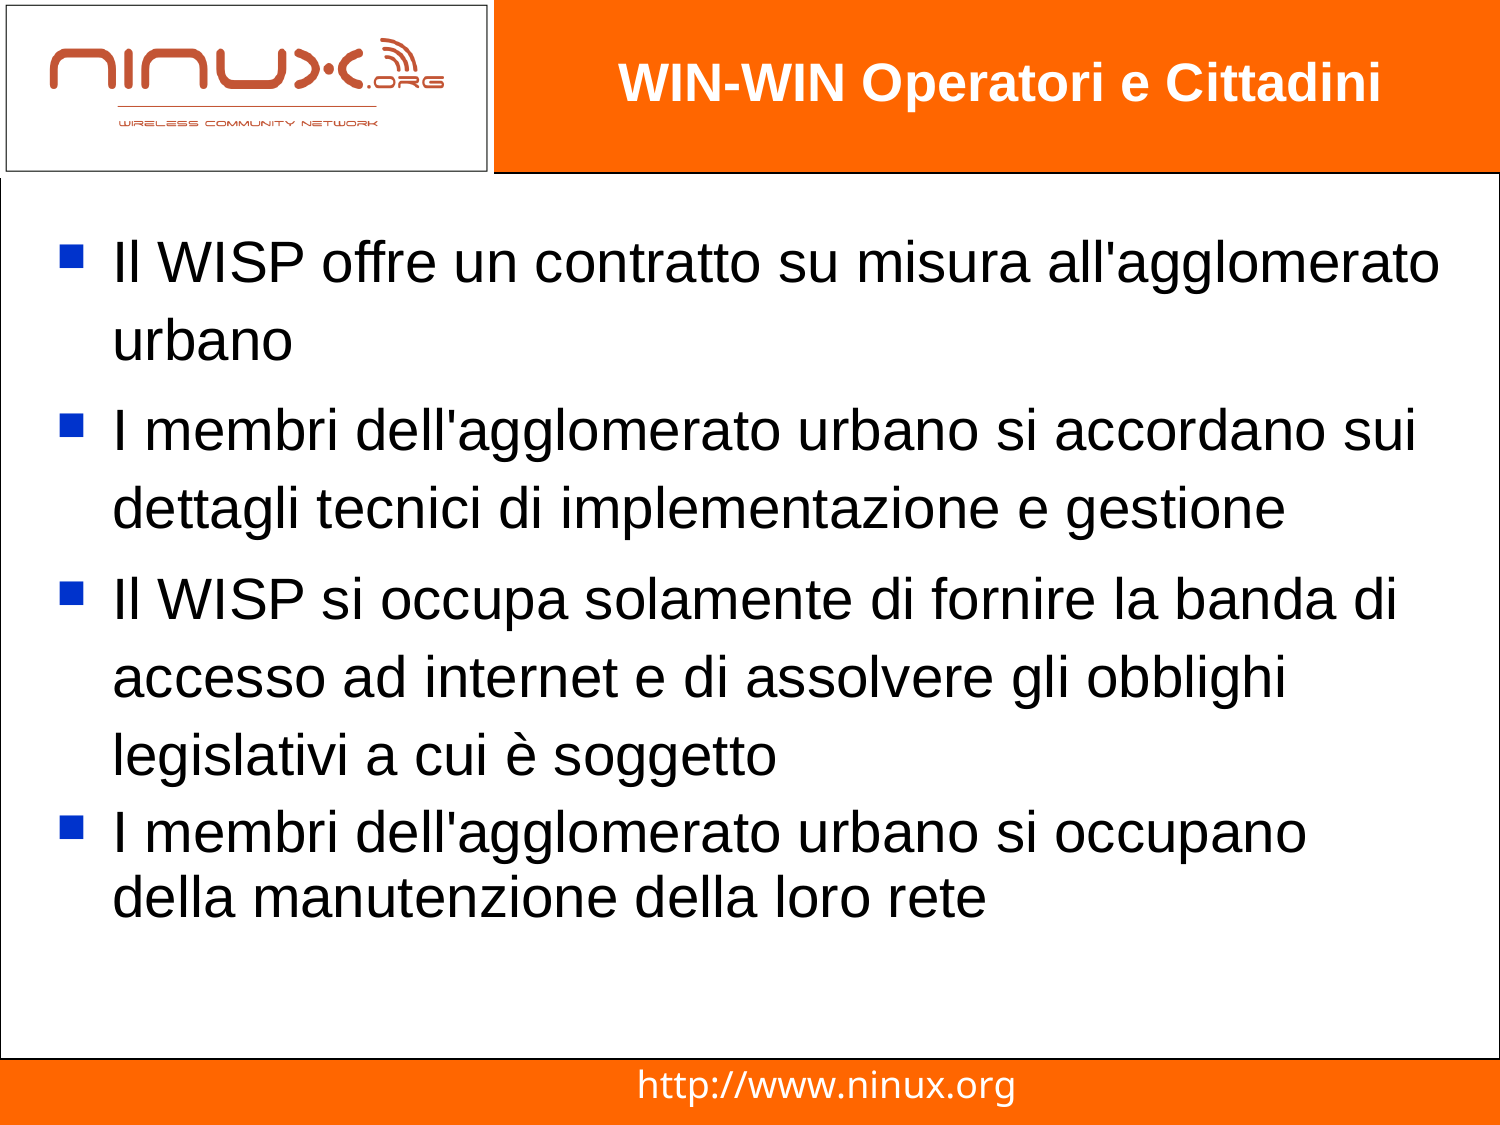

WIN-WIN Operatori e Cittadini
# Il WISP offre un contratto su misura all'agglomerato urbano
I membri dell'agglomerato urbano si accordano sui dettagli tecnici di implementazione e gestione
Il WISP si occupa solamente di fornire la banda di accesso ad internet e di assolvere gli obblighi legislativi a cui è soggetto
I membri dell'agglomerato urbano si occupano della manutenzione della loro rete
http://www.ninux.org